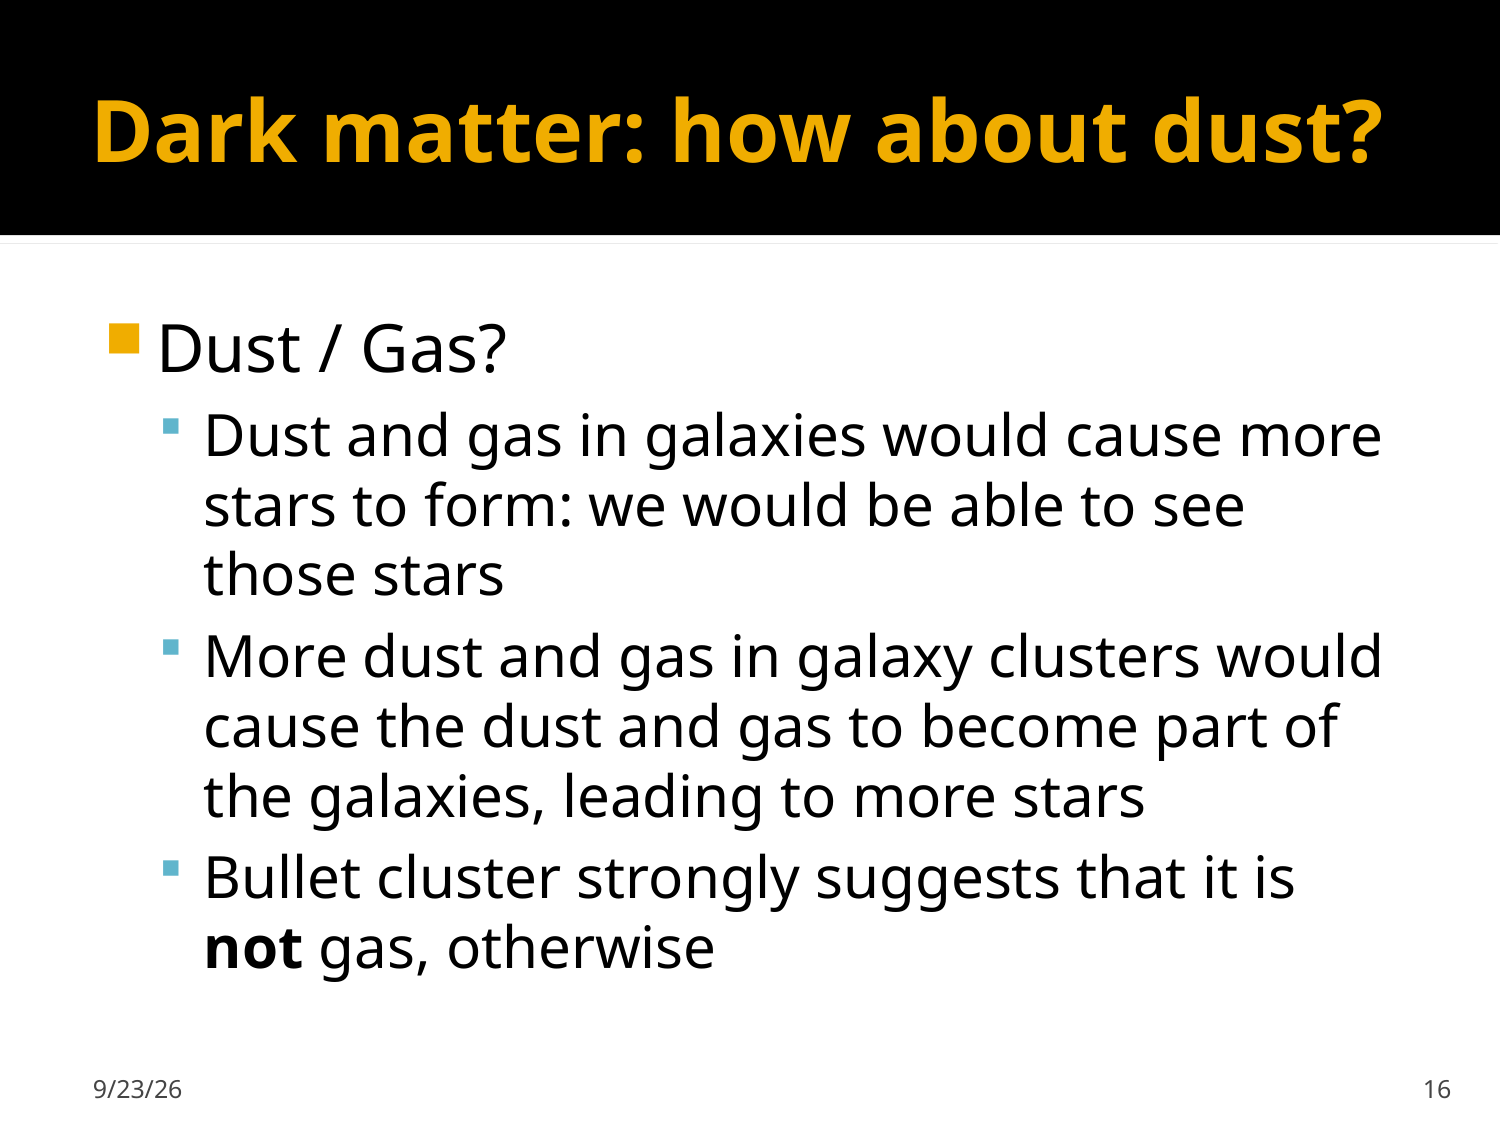

# Dark matter: how about dust?
Dust / Gas?
Dust and gas in galaxies would cause more stars to form: we would be able to see those stars
More dust and gas in galaxy clusters would cause the dust and gas to become part of the galaxies, leading to more stars
Bullet cluster strongly suggests that it is not gas, otherwise